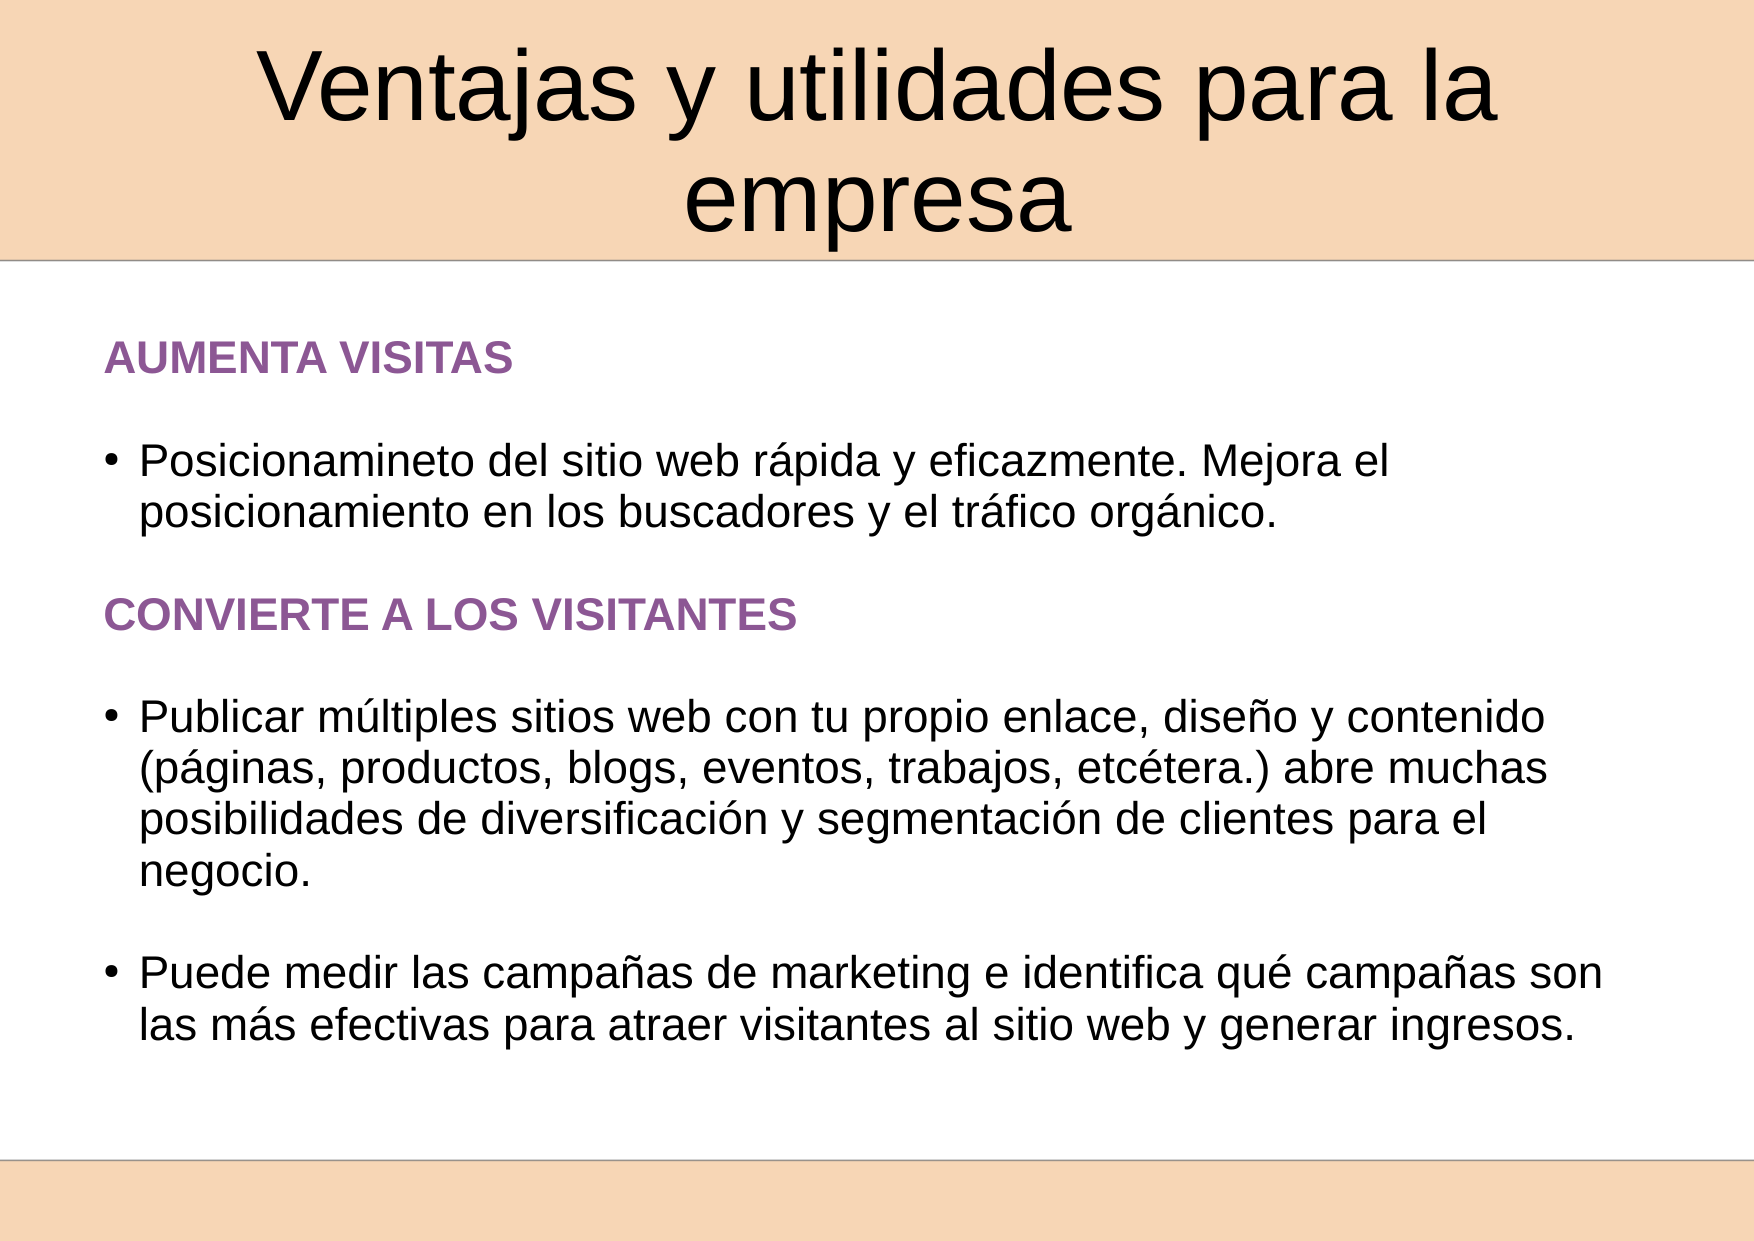

# Ventajas y utilidades para la empresa
AUMENTA VISITAS
Posicionamineto del sitio web rápida y eficazmente. Mejora el posicionamiento en los buscadores y el tráfico orgánico.
CONVIERTE A LOS VISITANTES
Publicar múltiples sitios web con tu propio enlace, diseño y contenido (páginas, productos, blogs, eventos, trabajos, etcétera.) abre muchas posibilidades de diversificación y segmentación de clientes para el negocio.
Puede medir las campañas de marketing e identifica qué campañas son las más efectivas para atraer visitantes al sitio web y generar ingresos.